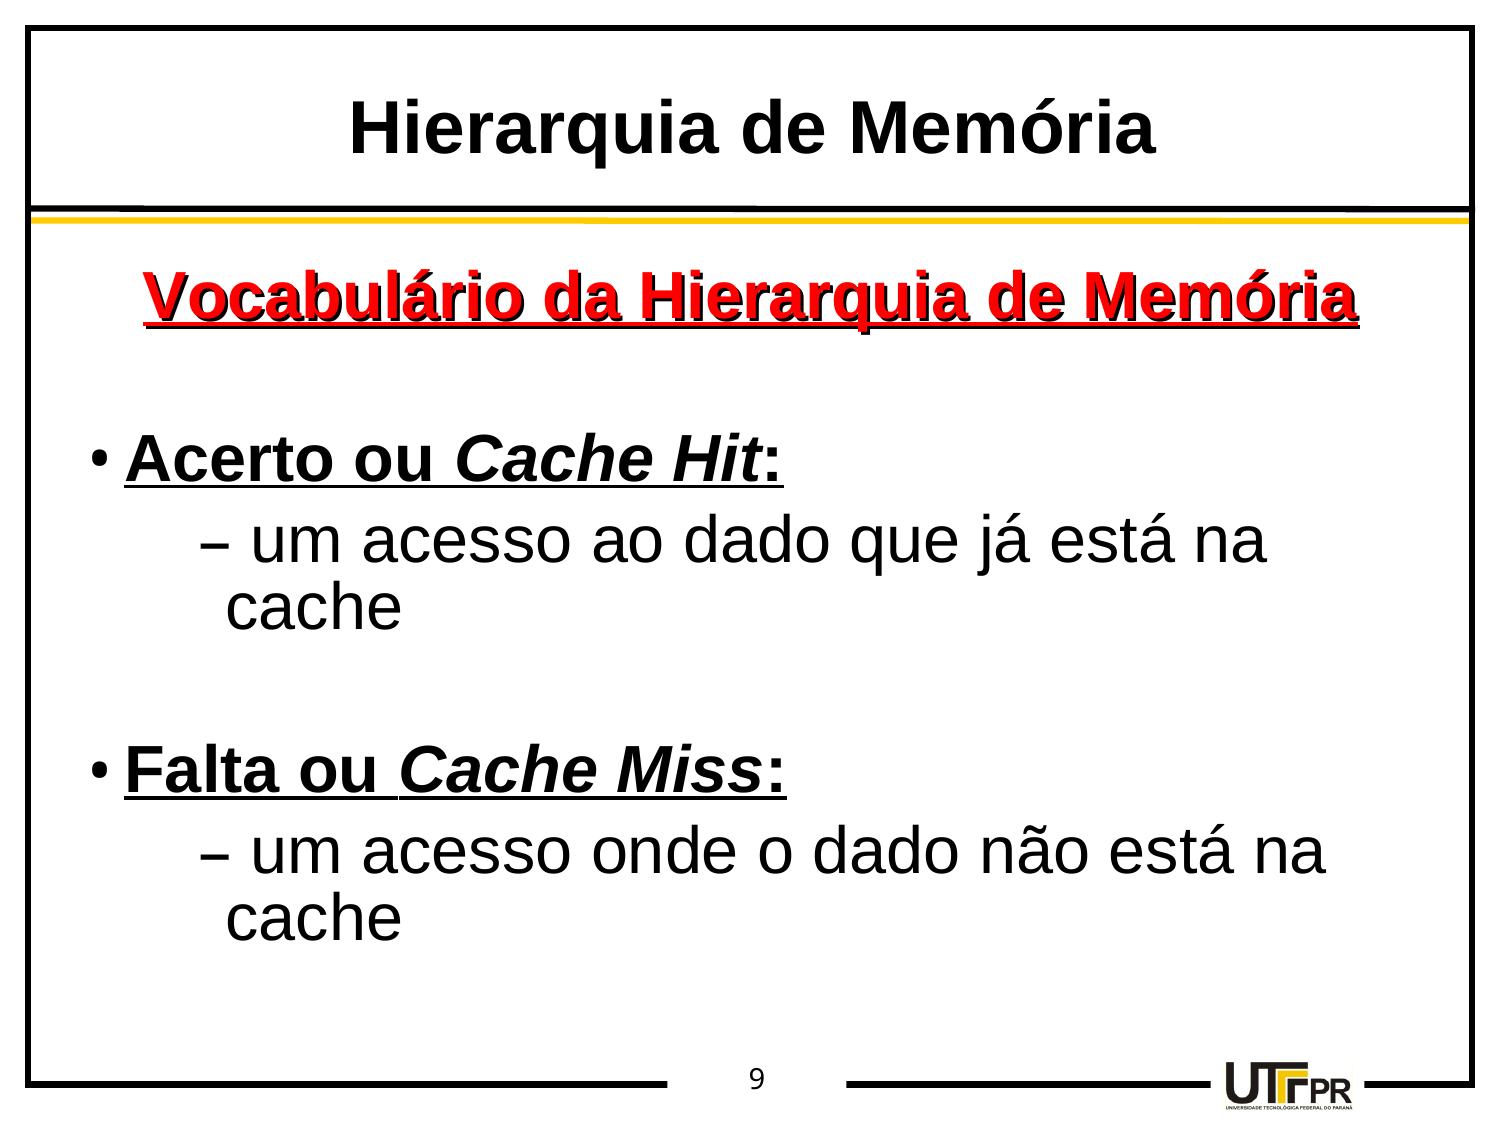

# Hierarquia de Memória
Vocabulário da Hierarquia de Memória
Acerto ou Cache Hit:
 um acesso ao dado que já está na cache
Falta ou Cache Miss:
 um acesso onde o dado não está na cache